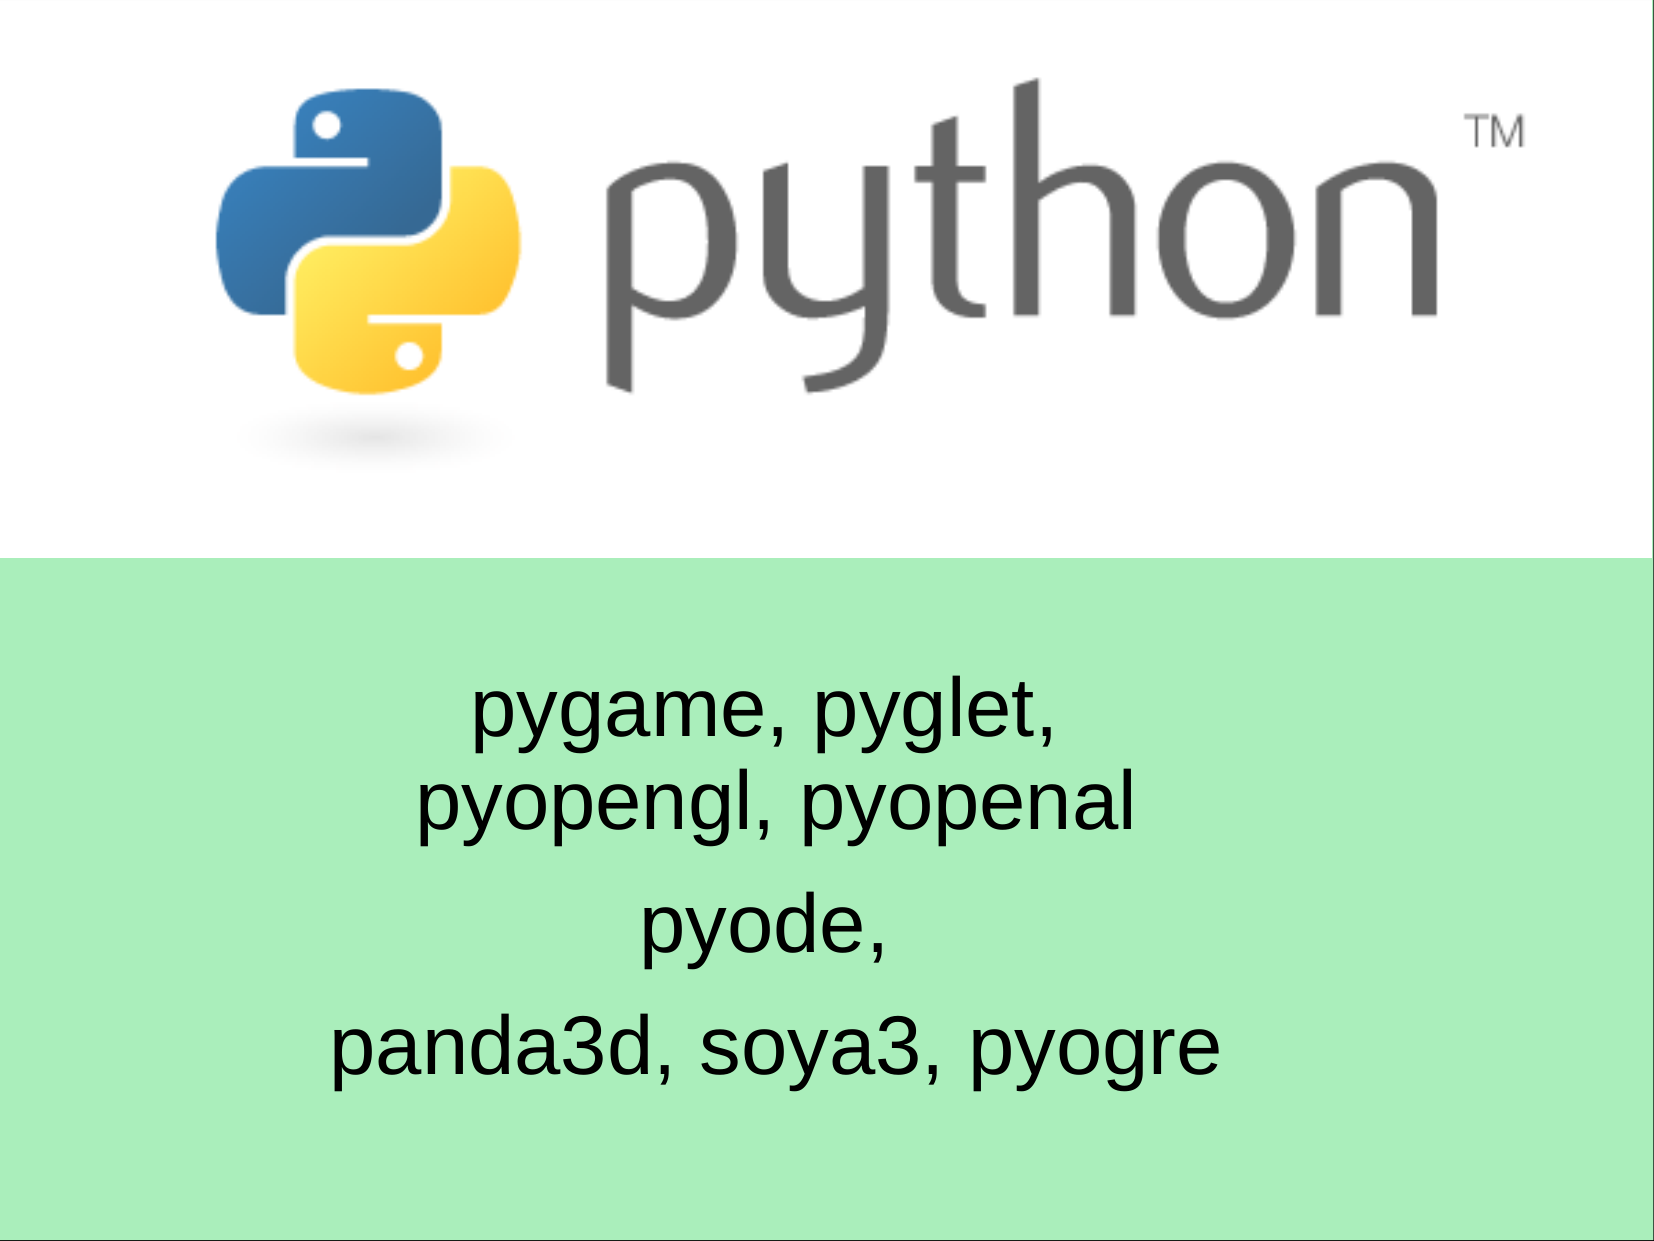

# pygame, pyglet,
pyopengl, pyopenal
pyode,
panda3d, soya3, pyogre